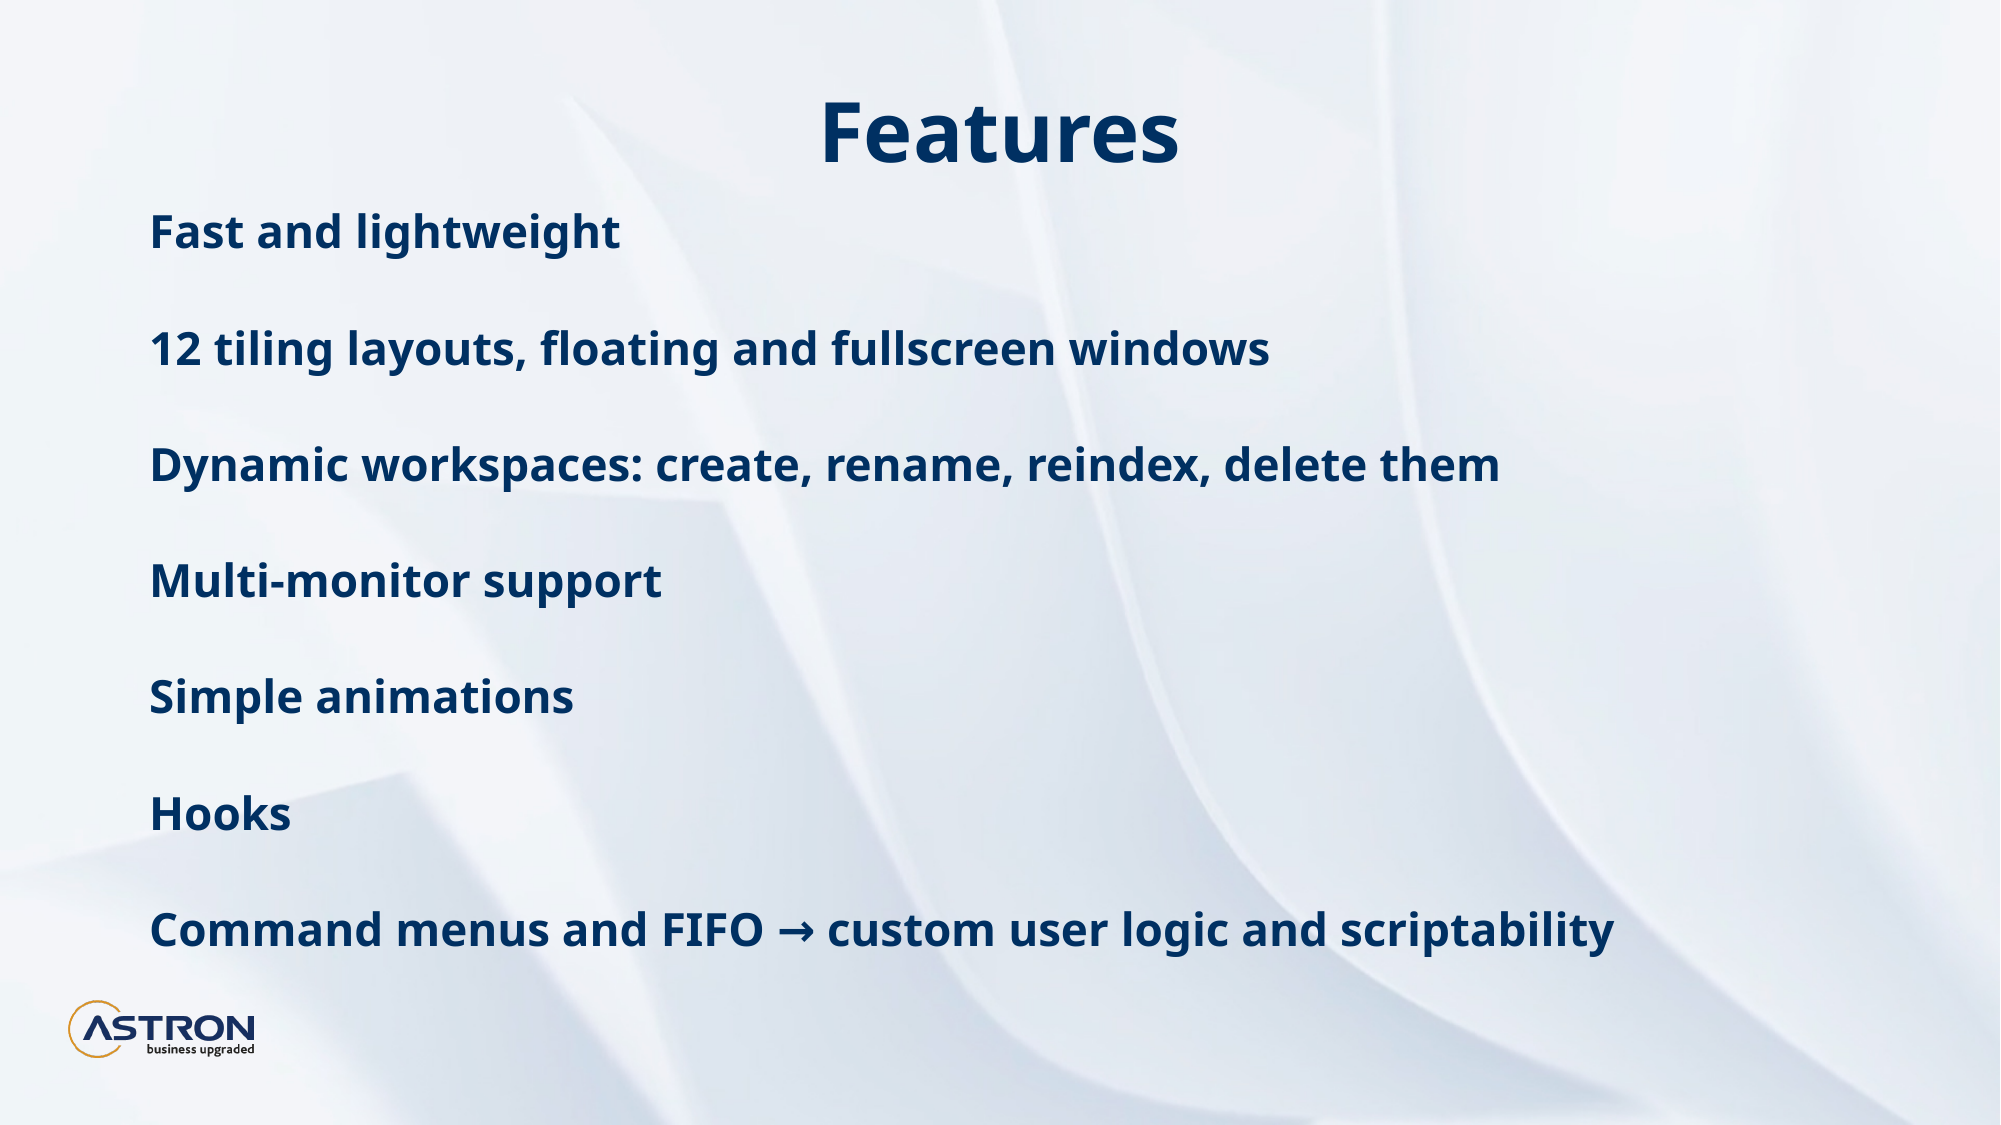

# Features
Fast and lightweight
12 tiling layouts, floating and fullscreen windows
Dynamic workspaces: create, rename, reindex, delete them
Multi-monitor support
Simple animations
Hooks
Command menus and FIFO → custom user logic and scriptability